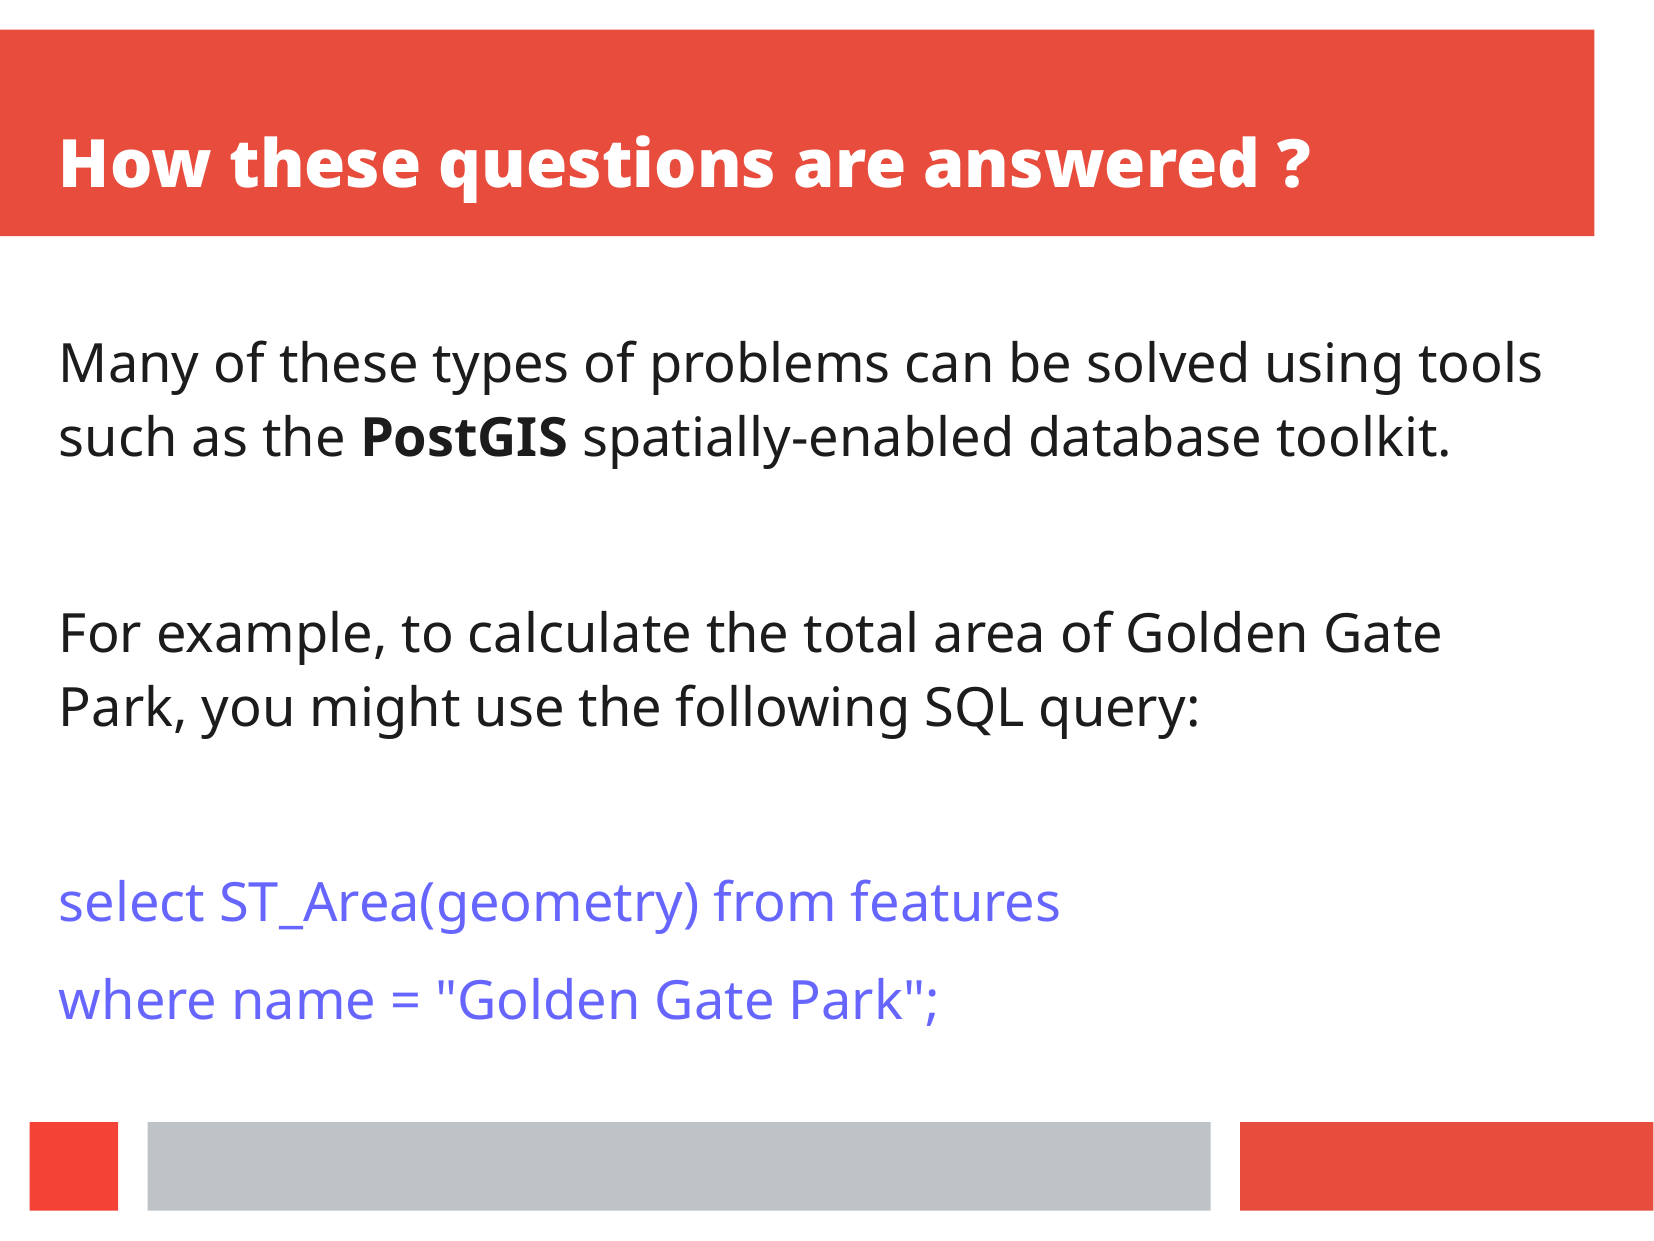

# How these questions are answered ?
Many of these types of problems can be solved using tools such as the PostGIS spatially-enabled database toolkit.
For example, to calculate the total area of Golden Gate Park, you might use the following SQL query:
select ST_Area(geometry) from features
where name = "Golden Gate Park";